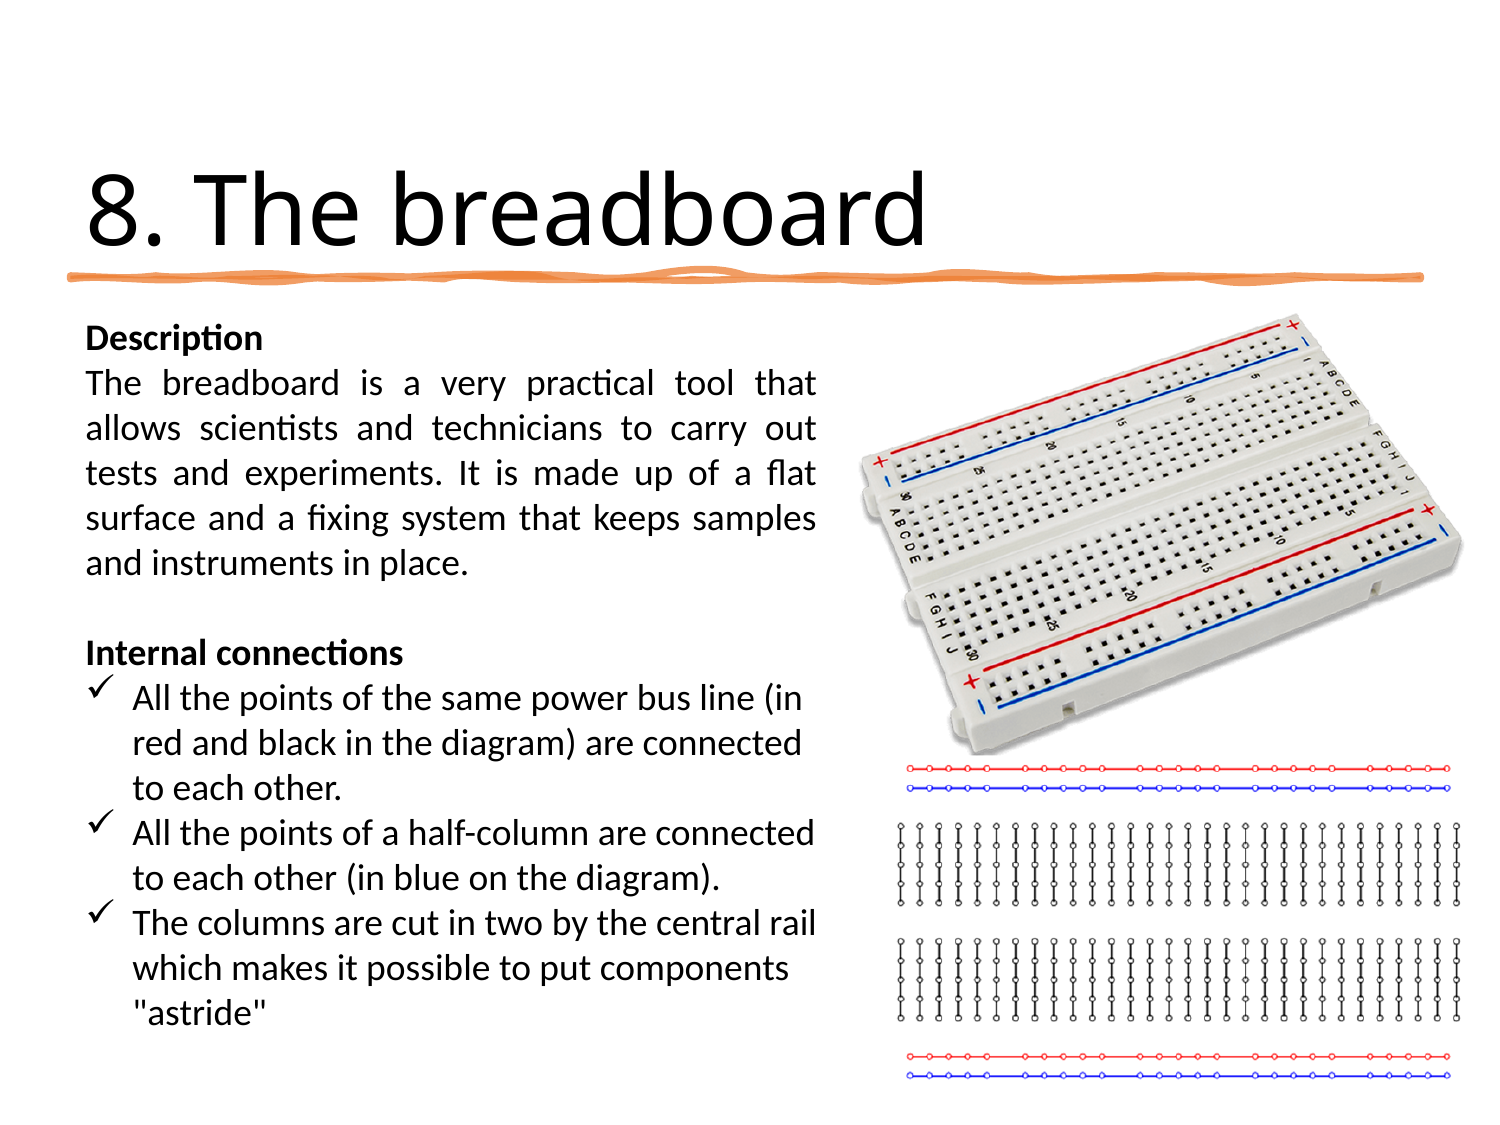

# 8. The breadboard
Description
The breadboard is a very practical tool that allows scientists and technicians to carry out tests and experiments. It is made up of a flat surface and a fixing system that keeps samples and instruments in place.
Internal connections
All the points of the same power bus line (in red and black in the diagram) are connected to each other.
All the points of a half-column are connected to each other (in blue on the diagram).
The columns are cut in two by the central rail which makes it possible to put components "astride"